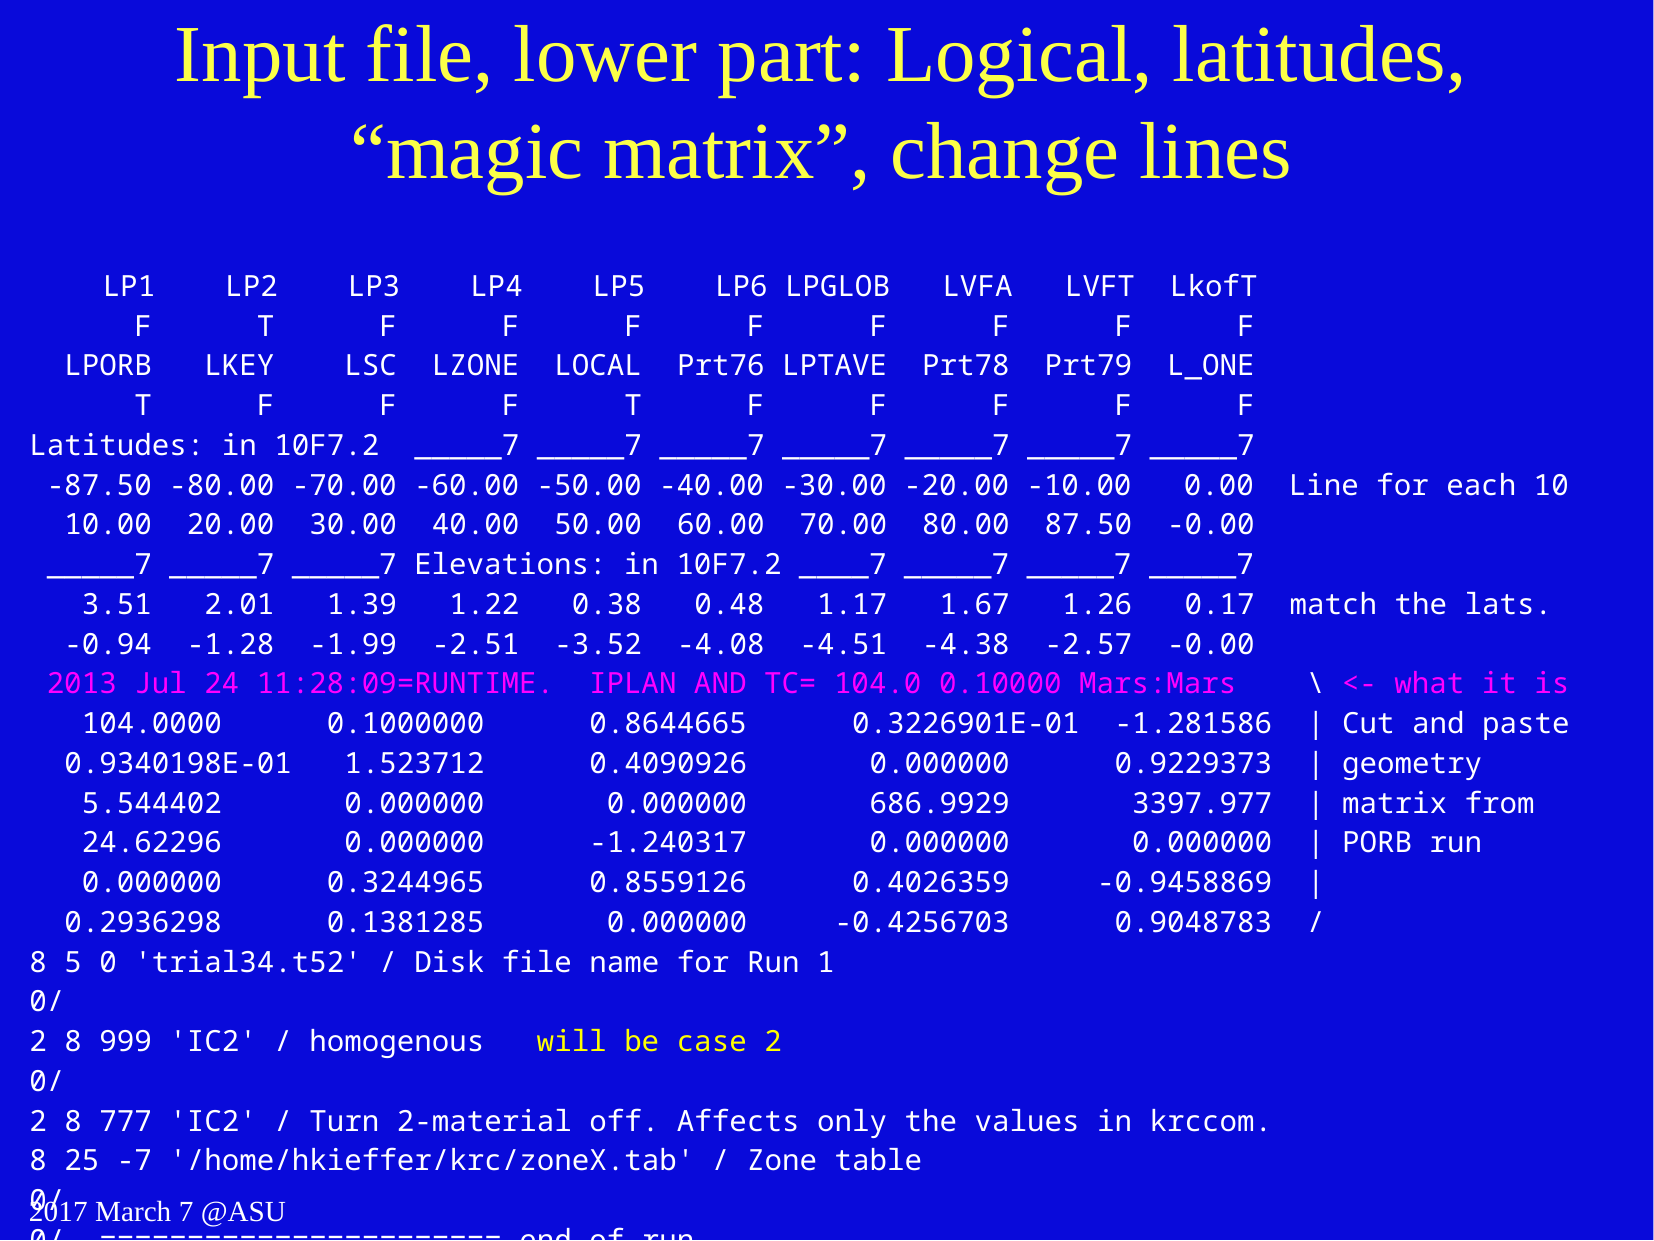

# Input file, lower part: Logical, latitudes, “magic matrix”, change lines
 LP1 LP2 LP3 LP4 LP5 LP6 LPGLOB LVFA LVFT LkofT
 F T F F F F F F F F
 LPORB LKEY LSC LZONE LOCAL Prt76 LPTAVE Prt78 Prt79 L_ONE
 T F F F T F F F F F
Latitudes: in 10F7.2 _____7 _____7 _____7 _____7 _____7 _____7 _____7
 -87.50 -80.00 -70.00 -60.00 -50.00 -40.00 -30.00 -20.00 -10.00 0.00 Line for each 10
 10.00 20.00 30.00 40.00 50.00 60.00 70.00 80.00 87.50 -0.00
 _____7 _____7 _____7 Elevations: in 10F7.2 ____7 _____7 _____7 _____7
 3.51 2.01 1.39 1.22 0.38 0.48 1.17 1.67 1.26 0.17 match the lats.
 -0.94 -1.28 -1.99 -2.51 -3.52 -4.08 -4.51 -4.38 -2.57 -0.00
 2013 Jul 24 11:28:09=RUNTIME. IPLAN AND TC= 104.0 0.10000 Mars:Mars \ <- what it is
 104.0000 0.1000000 0.8644665 0.3226901E-01 -1.281586 | Cut and paste
 0.9340198E-01 1.523712 0.4090926 0.000000 0.9229373 | geometry
 5.544402 0.000000 0.000000 686.9929 3397.977 | matrix from
 24.62296 0.000000 -1.240317 0.000000 0.000000 | PORB run
 0.000000 0.3244965 0.8559126 0.4026359 -0.9458869 |
 0.2936298 0.1381285 0.000000 -0.4256703 0.9048783 /
8 5 0 'trial34.t52' / Disk file name for Run 1
0/
2 8 999 'IC2' / homogenous will be case 2
0/
2 8 777 'IC2' / Turn 2-material off. Affects only the values in krccom.
8 25 -7 '/home/hkieffer/krc/zoneX.tab' / Zone table
0/
0/ ======================= end of run